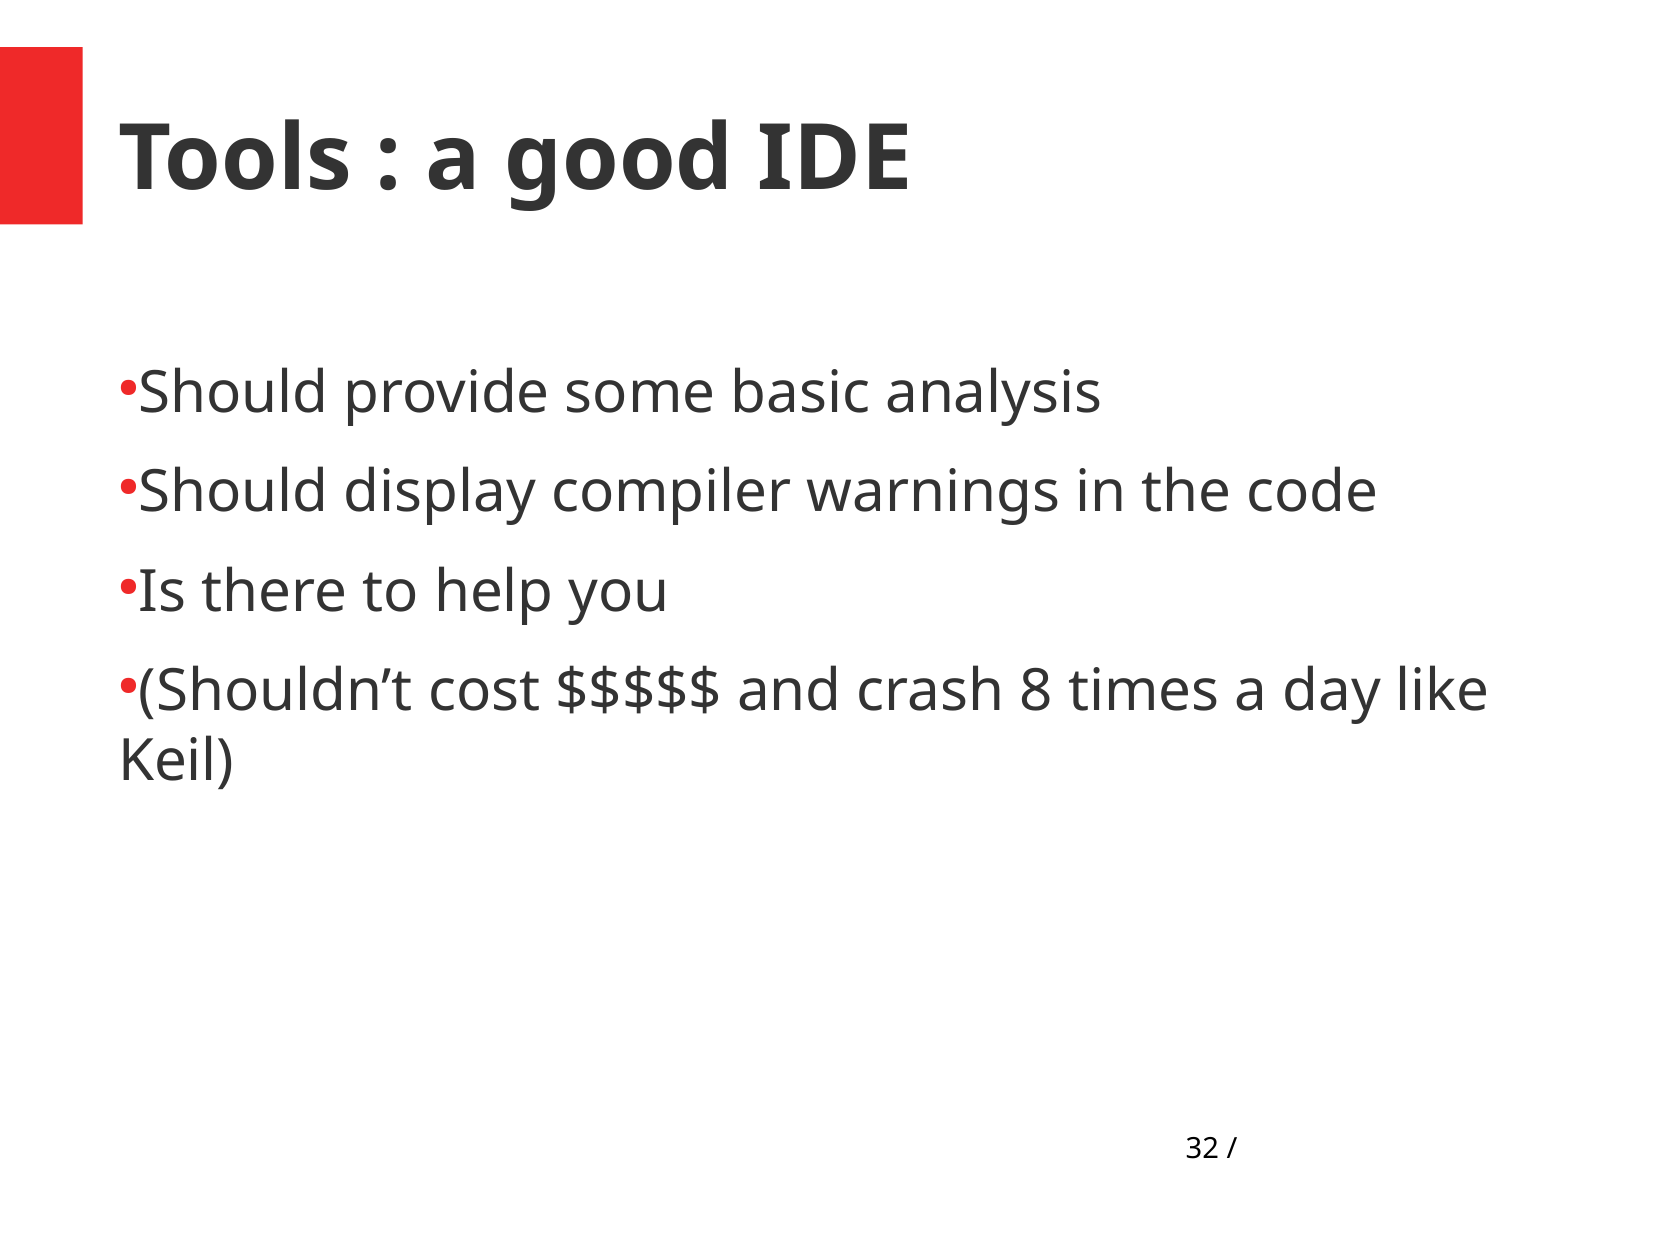

# Tools : a good IDE
Should provide some basic analysis
Should display compiler warnings in the code
Is there to help you
(Shouldn’t cost $$$$$ and crash 8 times a day like Keil)